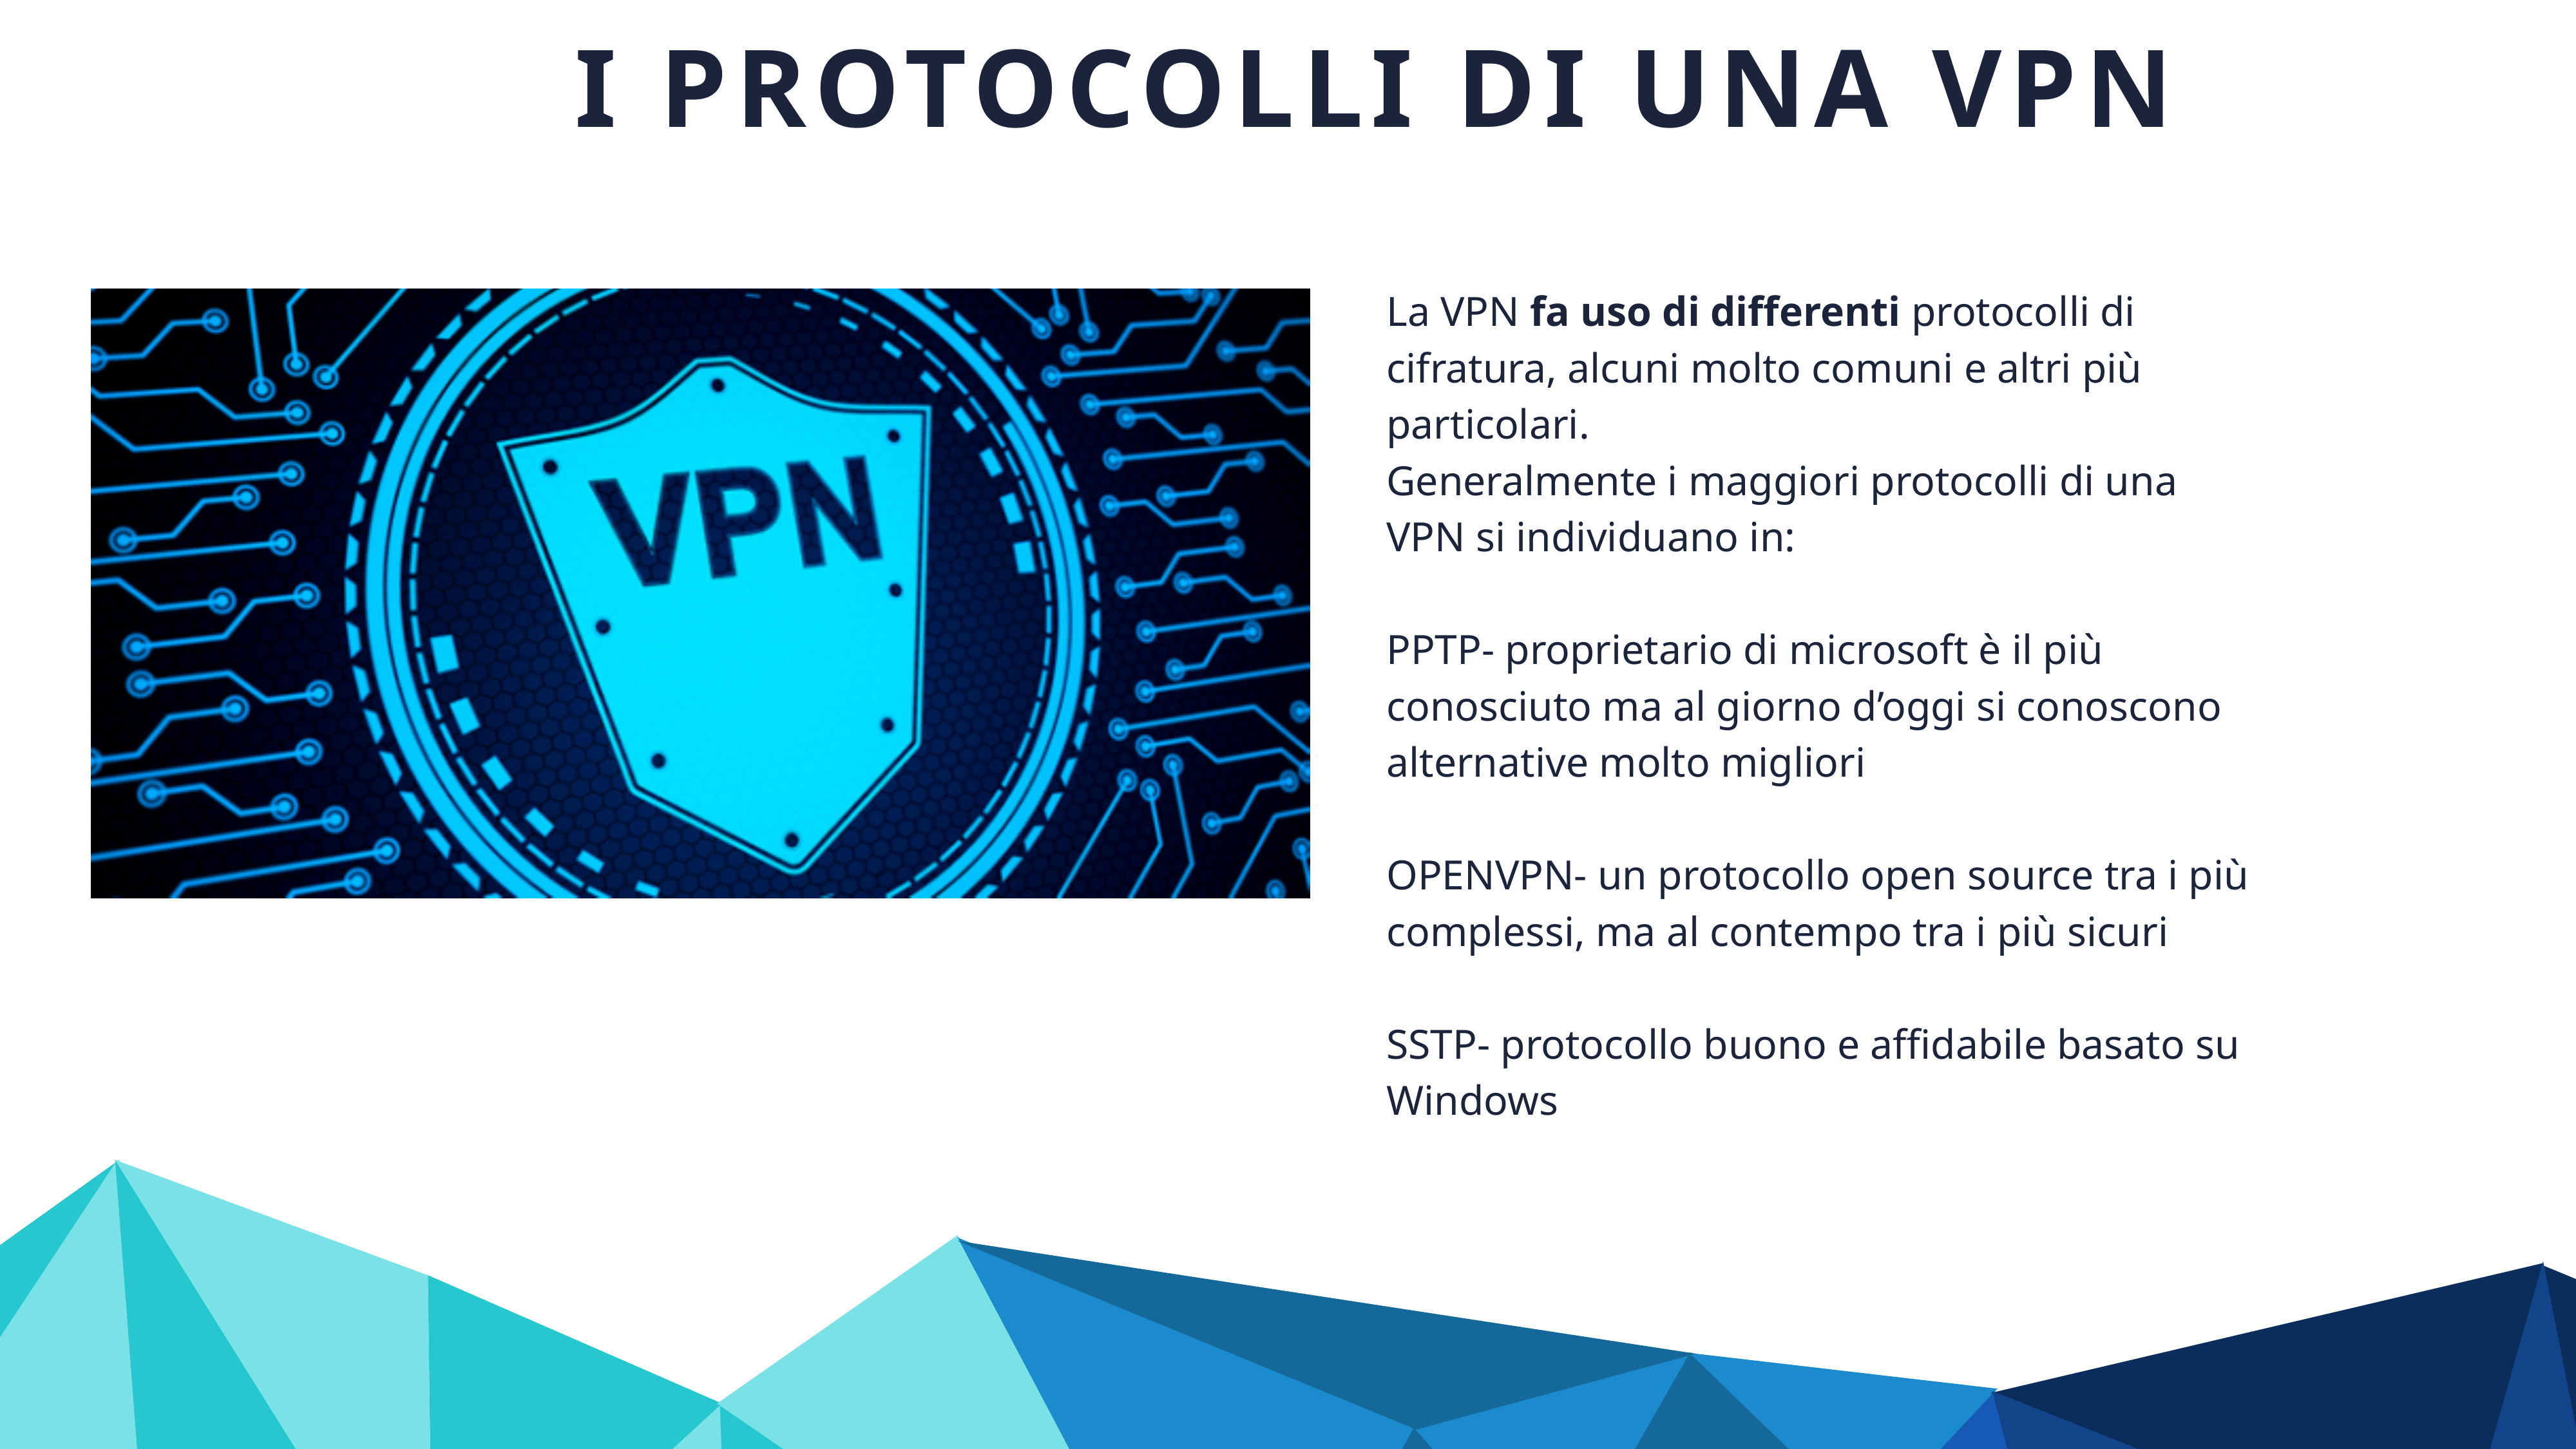

I PROTOCOLLI DI UNA VPN
La VPN fa uso di differenti protocolli di cifratura, alcuni molto comuni e altri più particolari.
Generalmente i maggiori protocolli di una VPN si individuano in:
PPTP- proprietario di microsoft è il più conosciuto ma al giorno d’oggi si conoscono alternative molto migliori
OPENVPN- un protocollo open source tra i più complessi, ma al contempo tra i più sicuri
SSTP- protocollo buono e affidabile basato su Windows